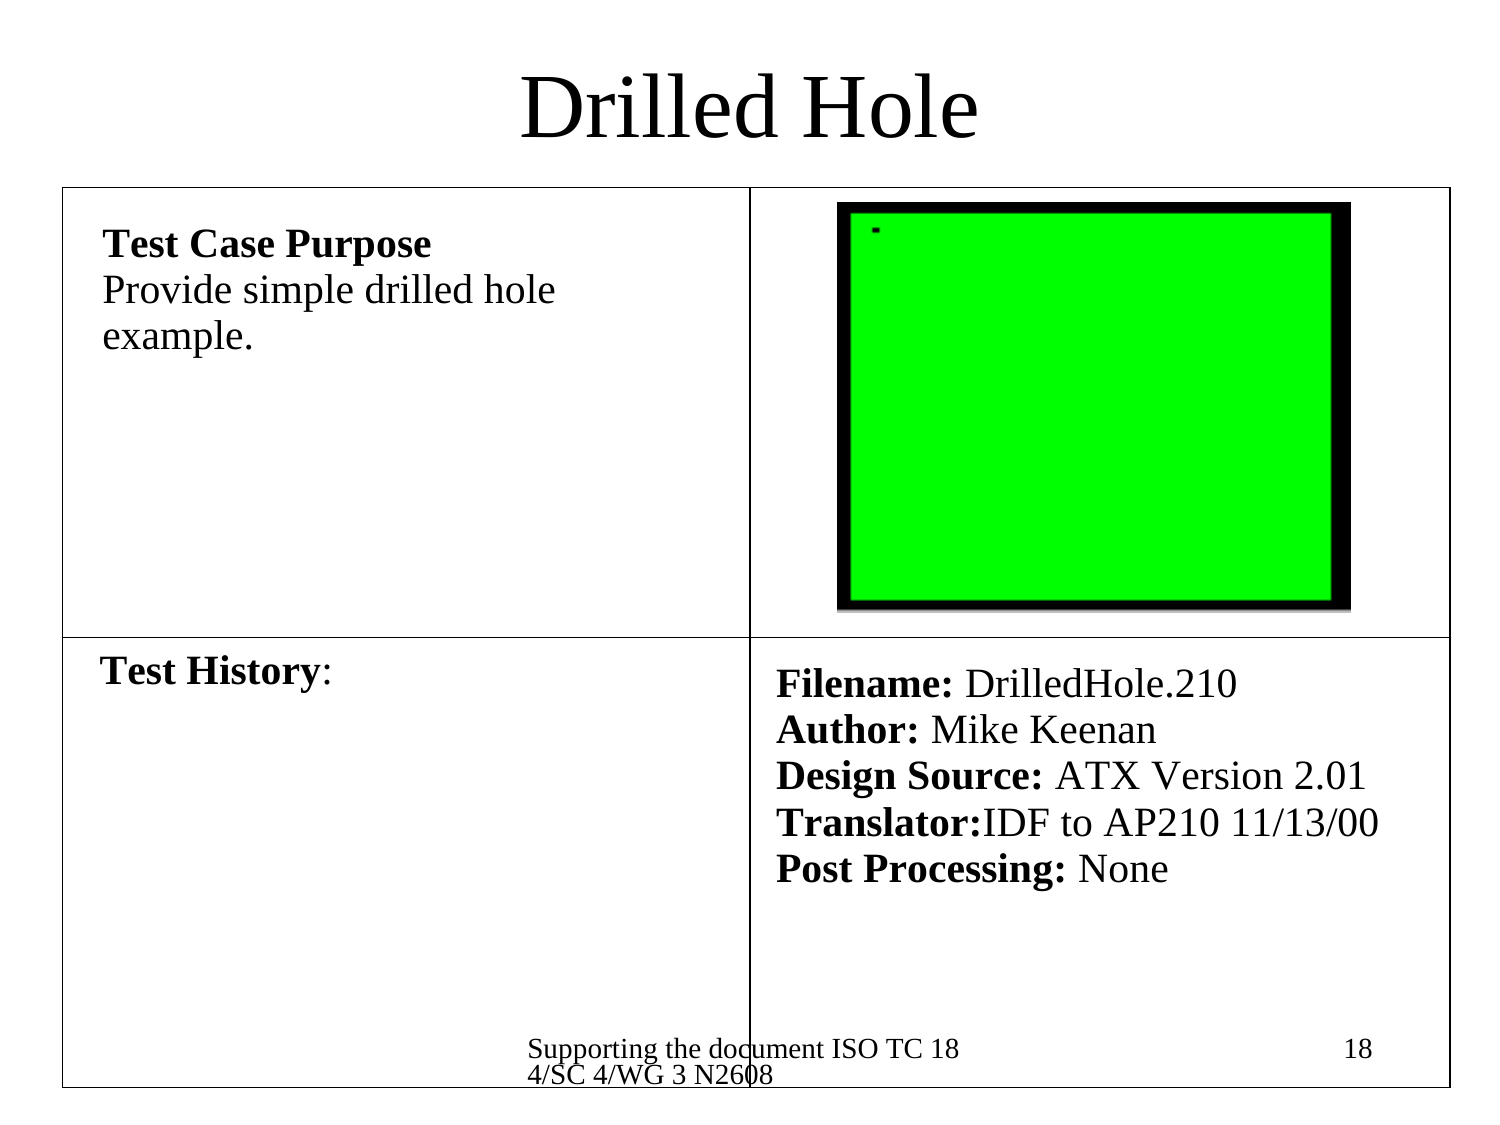

# Drilled Hole
Test Case Purpose
Provide simple drilled hole example.
Test History:
Filename: DrilledHole.210
Author: Mike Keenan
Design Source: ATX Version 2.01
Translator:IDF to AP210 11/13/00
Post Processing: None
Supporting the document ISO TC 184/SC 4/WG 3 N2608
18